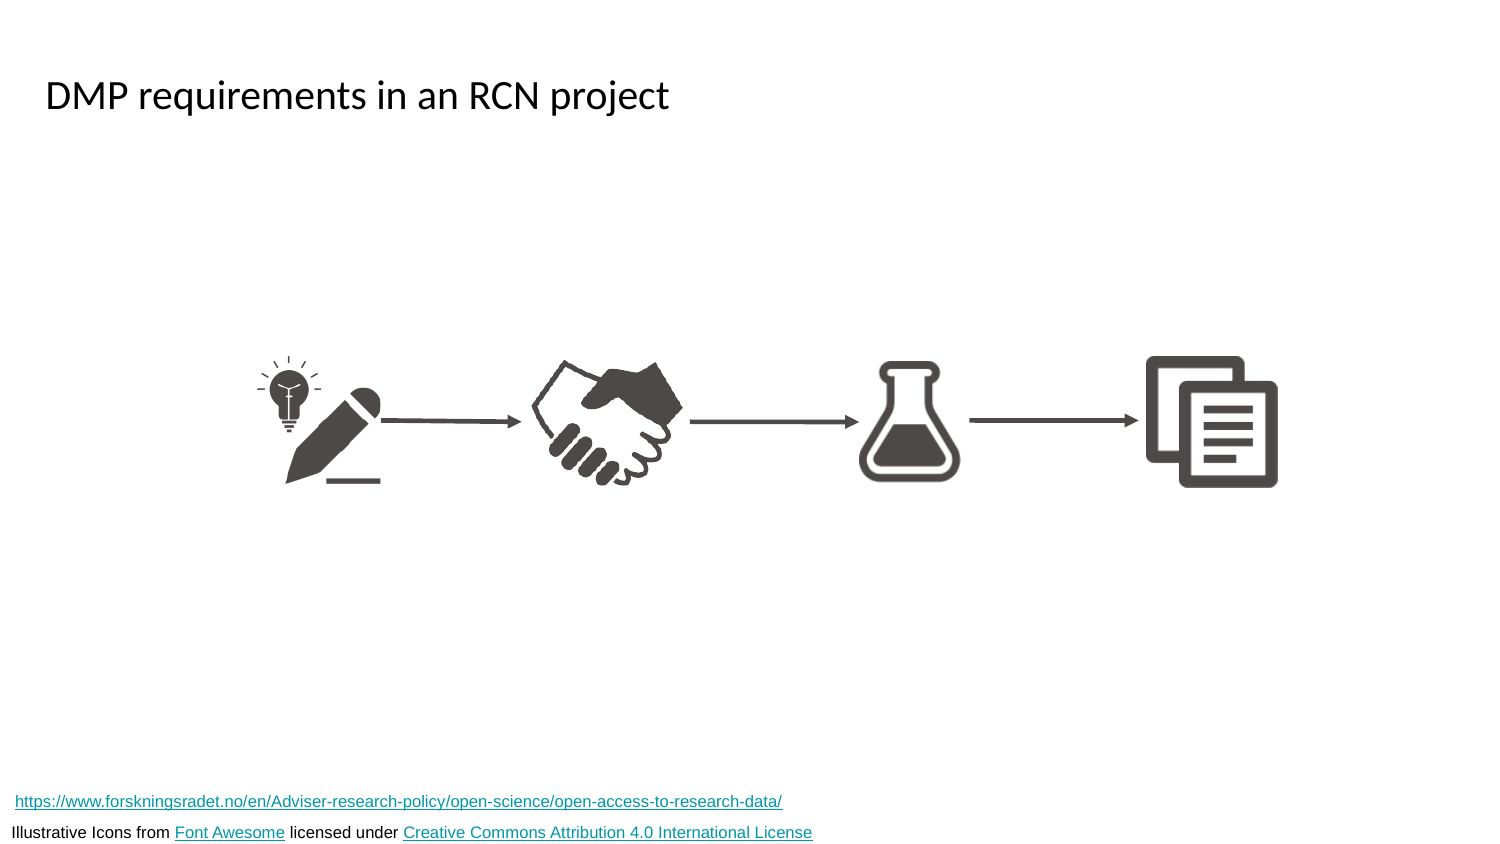

DMP requirements in an RCN project
https://www.forskningsradet.no/en/Adviser-research-policy/open-science/open-access-to-research-data/
Illustrative Icons from Font Awesome licensed under Creative Commons Attribution 4.0 International License